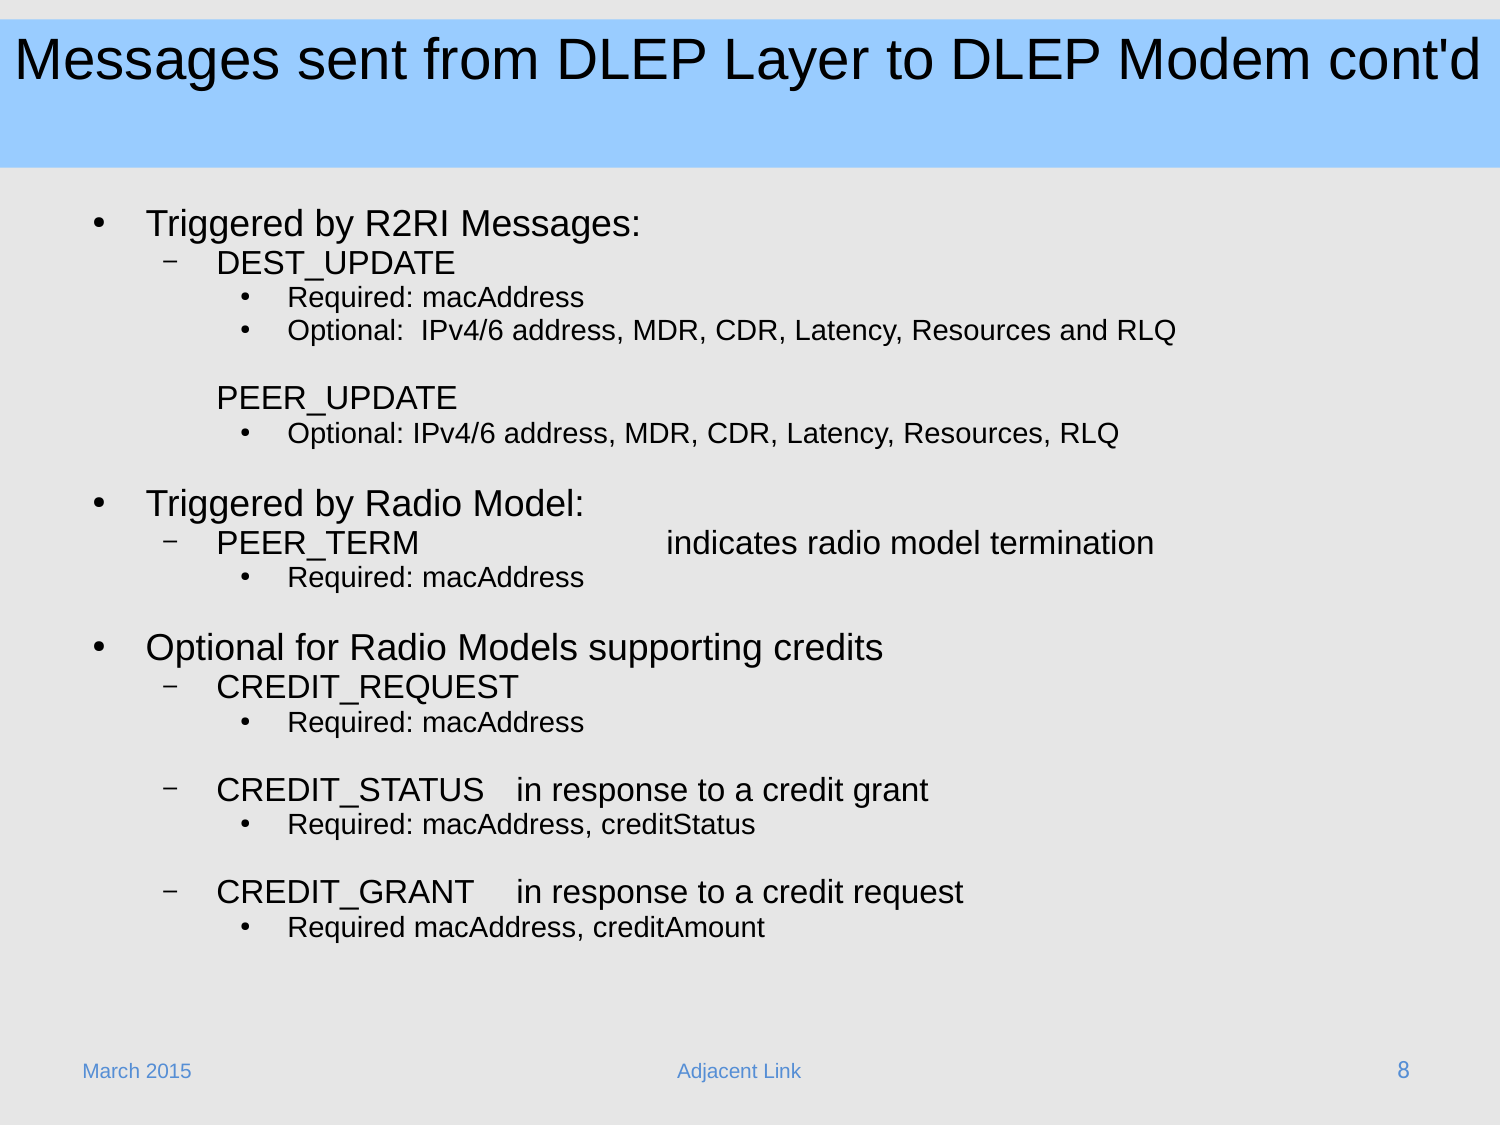

Messages sent from DLEP Layer to DLEP Modem cont'd
Triggered by R2RI Messages:
DEST_UPDATE
Required: macAddress
Optional: IPv4/6 address, MDR, CDR, Latency, Resources and RLQ
PEER_UPDATE
Optional: IPv4/6 address, MDR, CDR, Latency, Resources, RLQ
Triggered by Radio Model:
PEER_TERM				indicates radio model termination
Required: macAddress
Optional for Radio Models supporting credits
CREDIT_REQUEST
Required: macAddress
CREDIT_STATUS 	in response to a credit grant
Required: macAddress, creditStatus
CREDIT_GRANT	in response to a credit request
Required macAddress, creditAmount